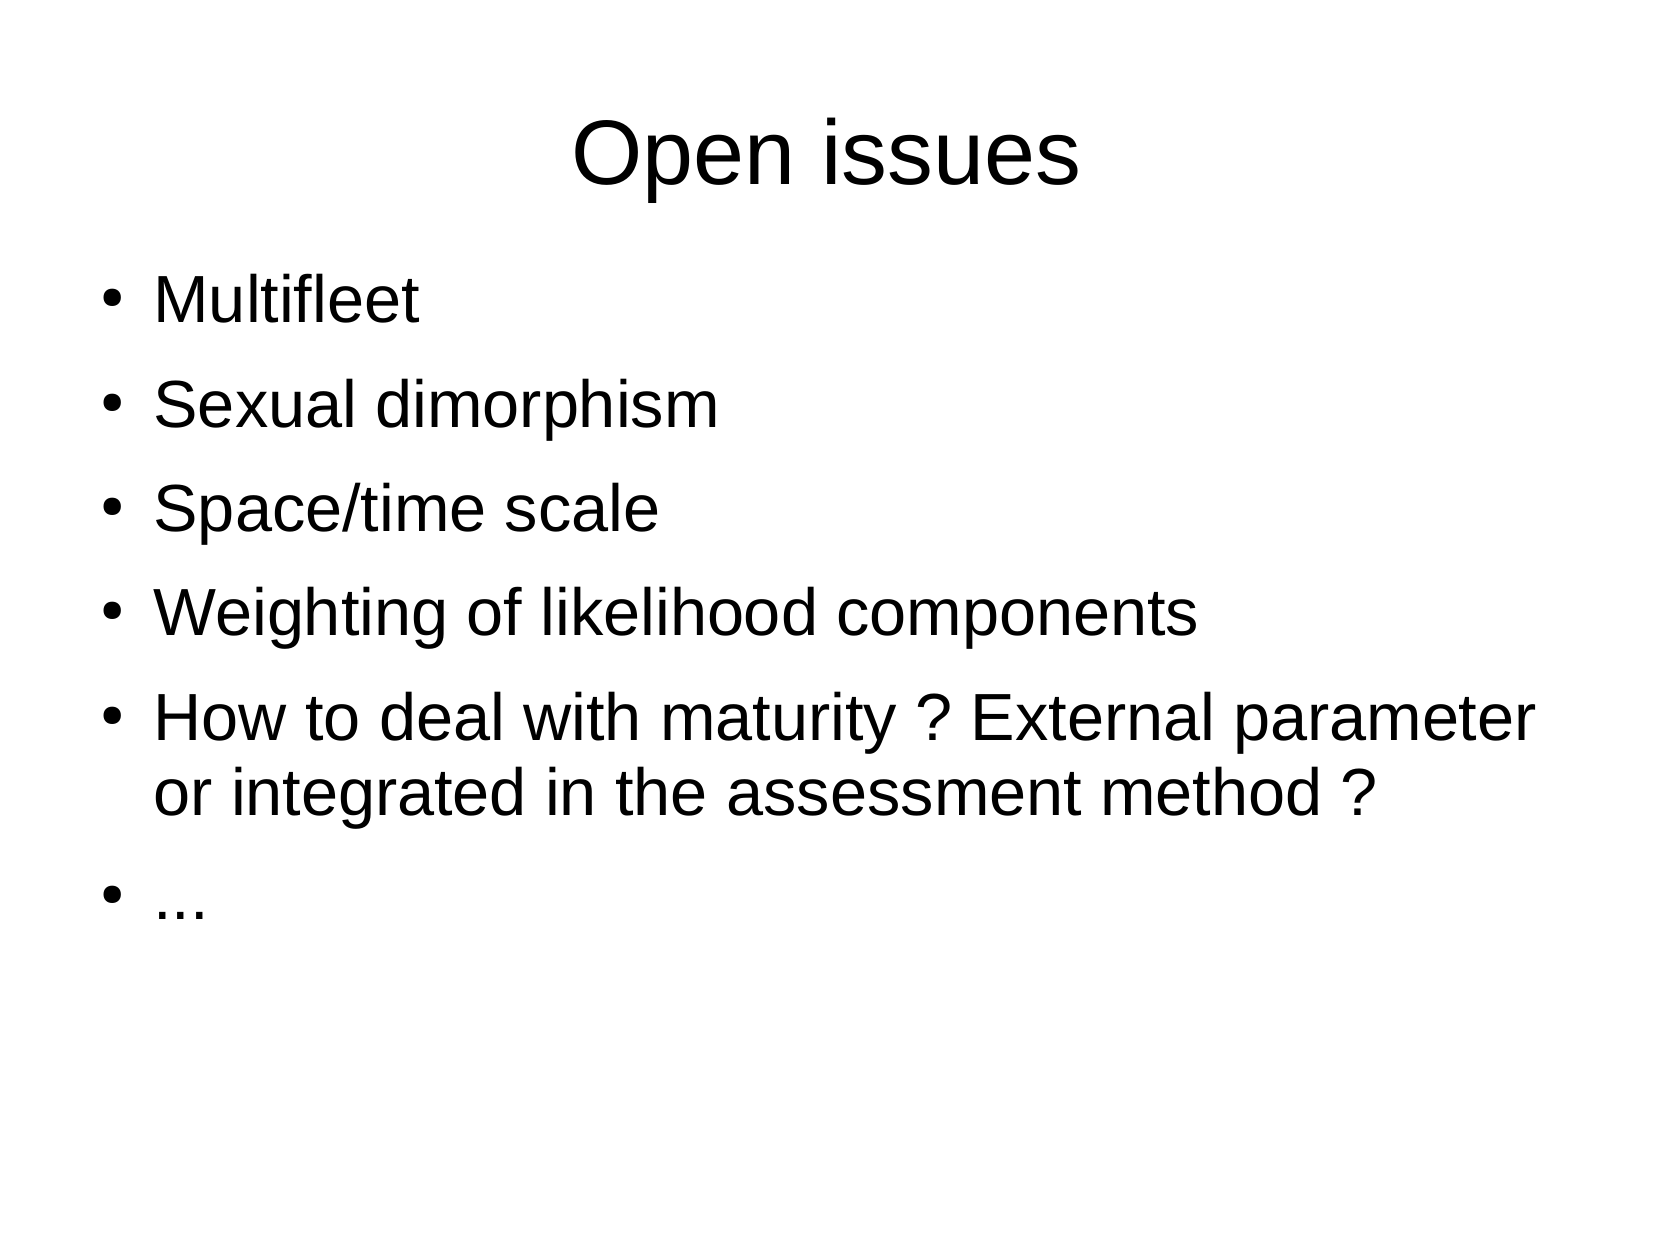

# Open issues
Multifleet
Sexual dimorphism
Space/time scale
Weighting of likelihood components
How to deal with maturity ? External parameter or integrated in the assessment method ?
...